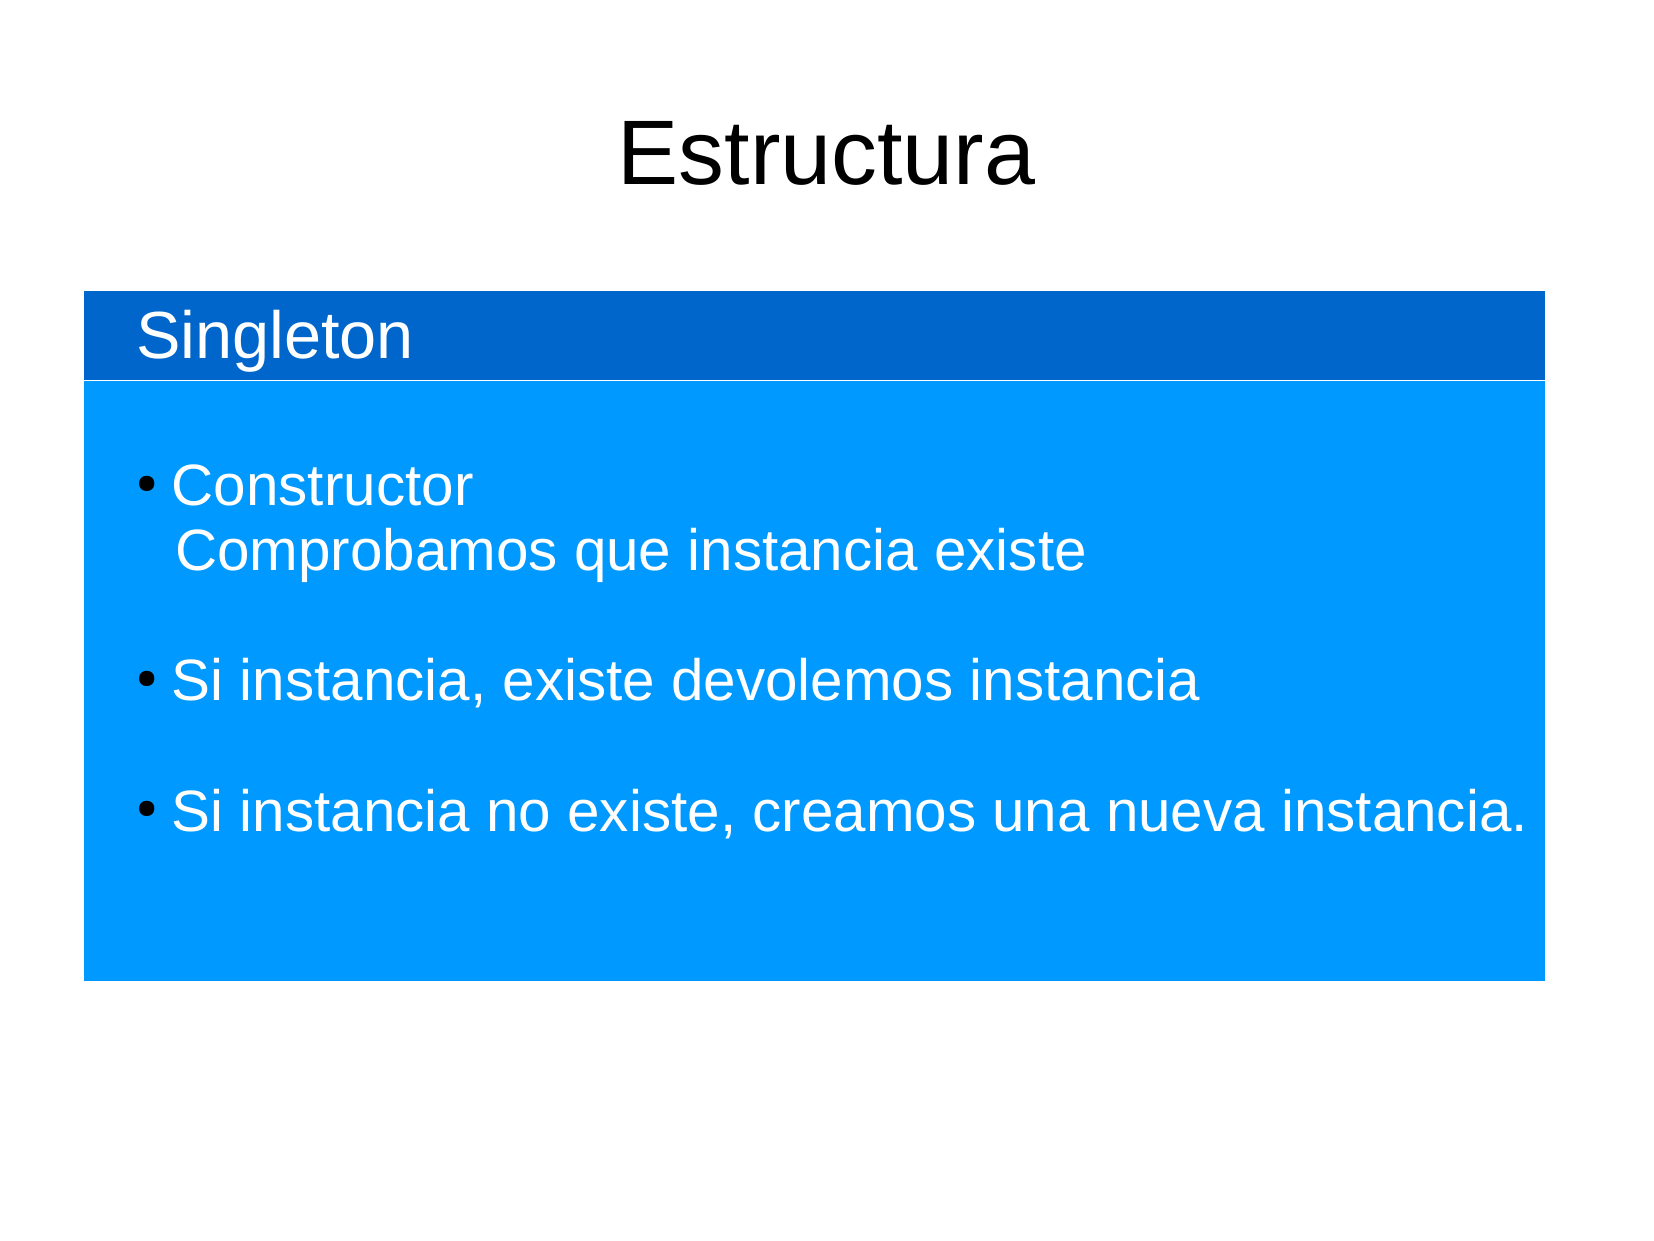

# Estructura
| Singleton |
| --- |
| Constructor Comprobamos que instancia existe Si instancia, existe devolemos instancia Si instancia no existe, creamos una nueva instancia. |